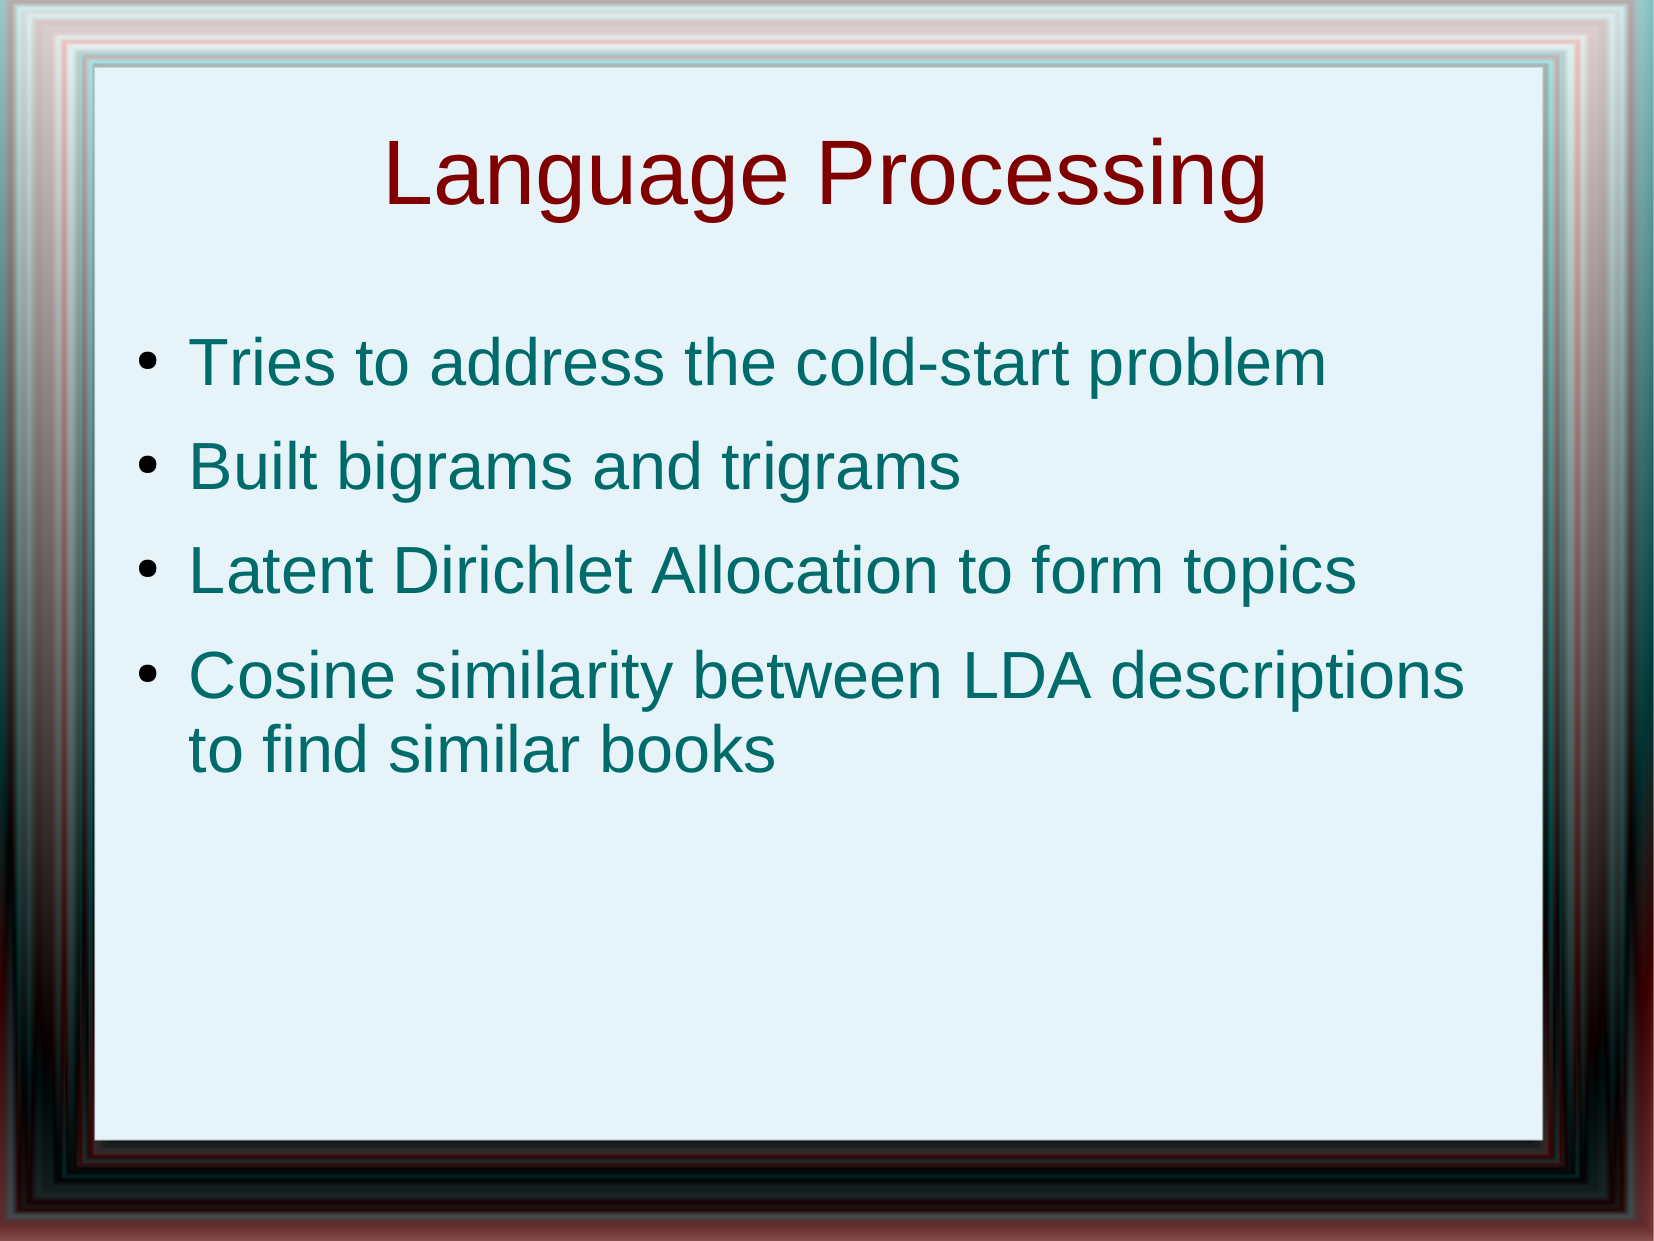

# Language Processing
Tries to address the cold-start problem
Built bigrams and trigrams
Latent Dirichlet Allocation to form topics
Cosine similarity between LDA descriptions to find similar books